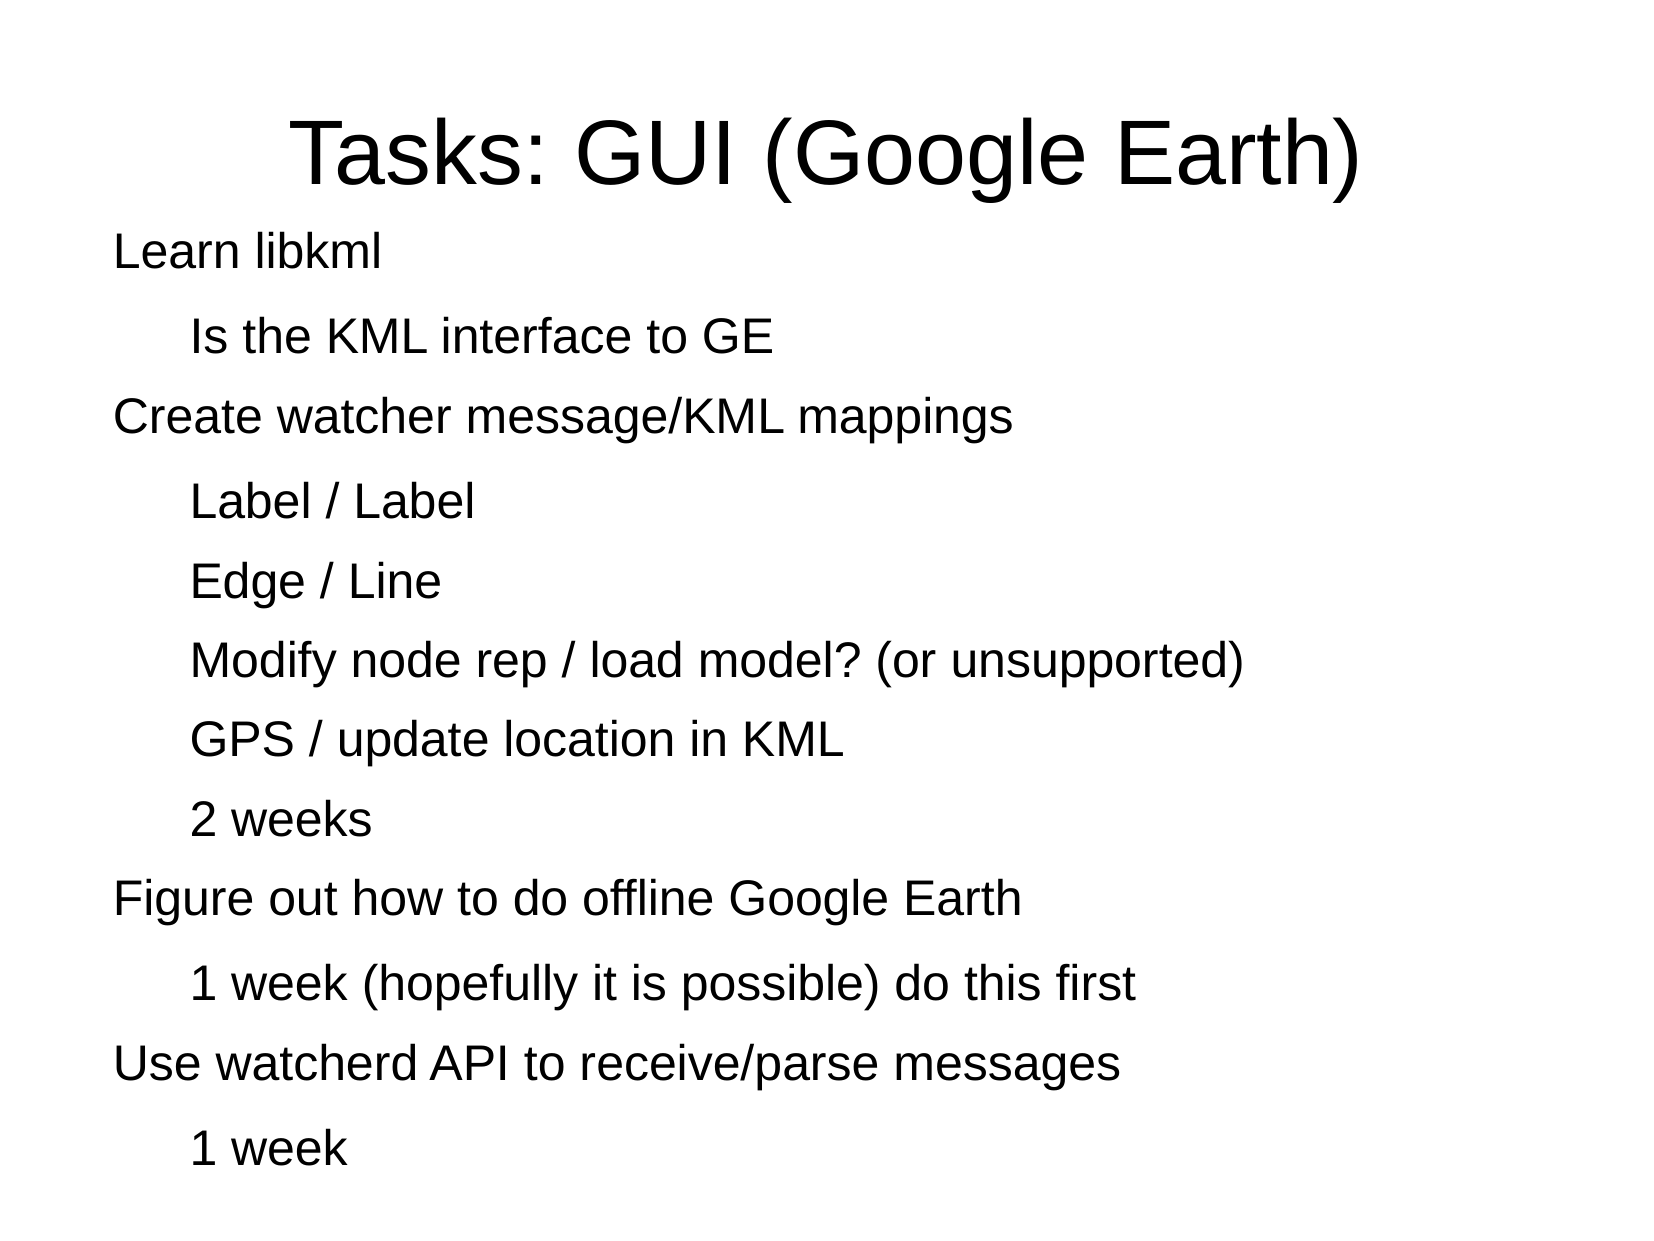

# Tasks: GUI (Google Earth)
Learn libkml
Is the KML interface to GE
Create watcher message/KML mappings
Label / Label
Edge / Line
Modify node rep / load model? (or unsupported)
GPS / update location in KML
2 weeks
Figure out how to do offline Google Earth
1 week (hopefully it is possible) do this first
Use watcherd API to receive/parse messages
1 week